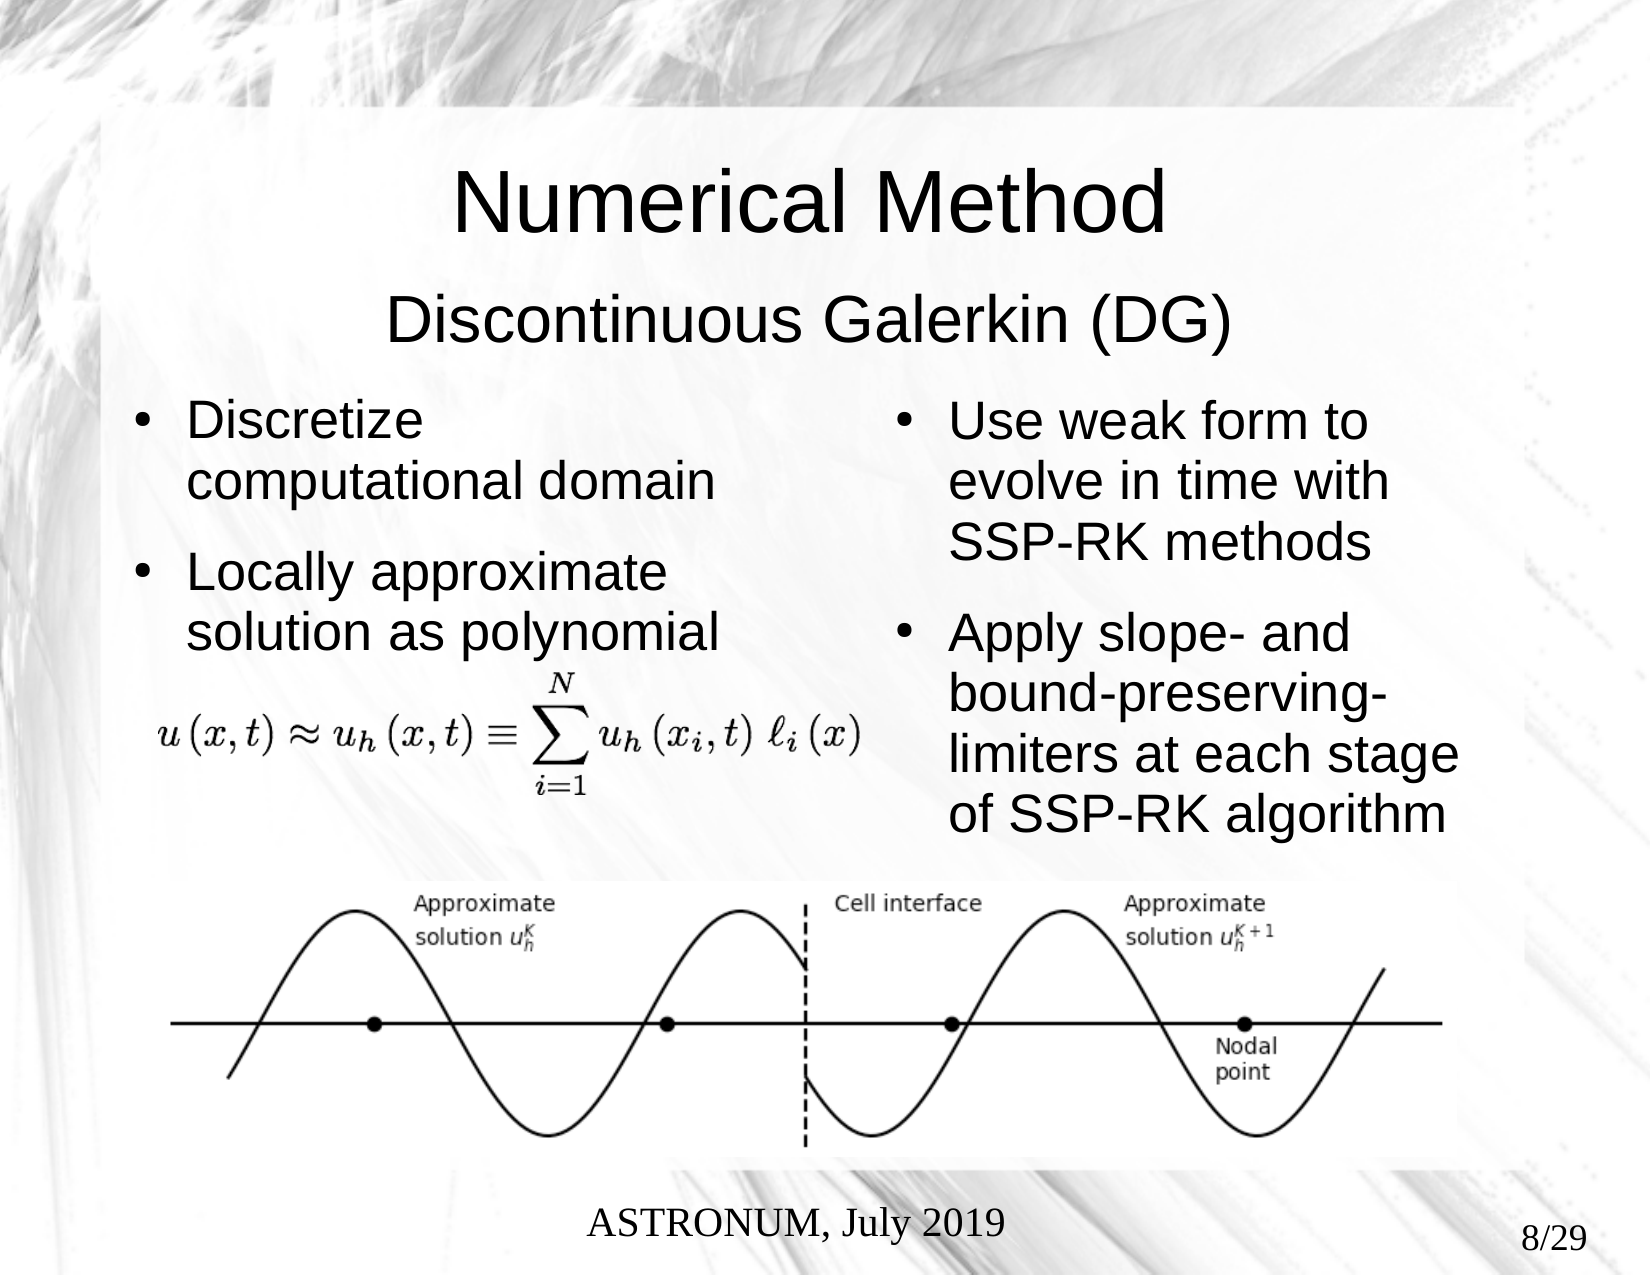

# Numerical Method
Discontinuous Galerkin (DG)
Discretize computational domain
Locally approximate solution as polynomial
Use weak form to evolve in time with SSP-RK methods
Apply slope- and bound-preserving-limiters at each stage of SSP-RK algorithm
ASTRONUM, July 2019
8